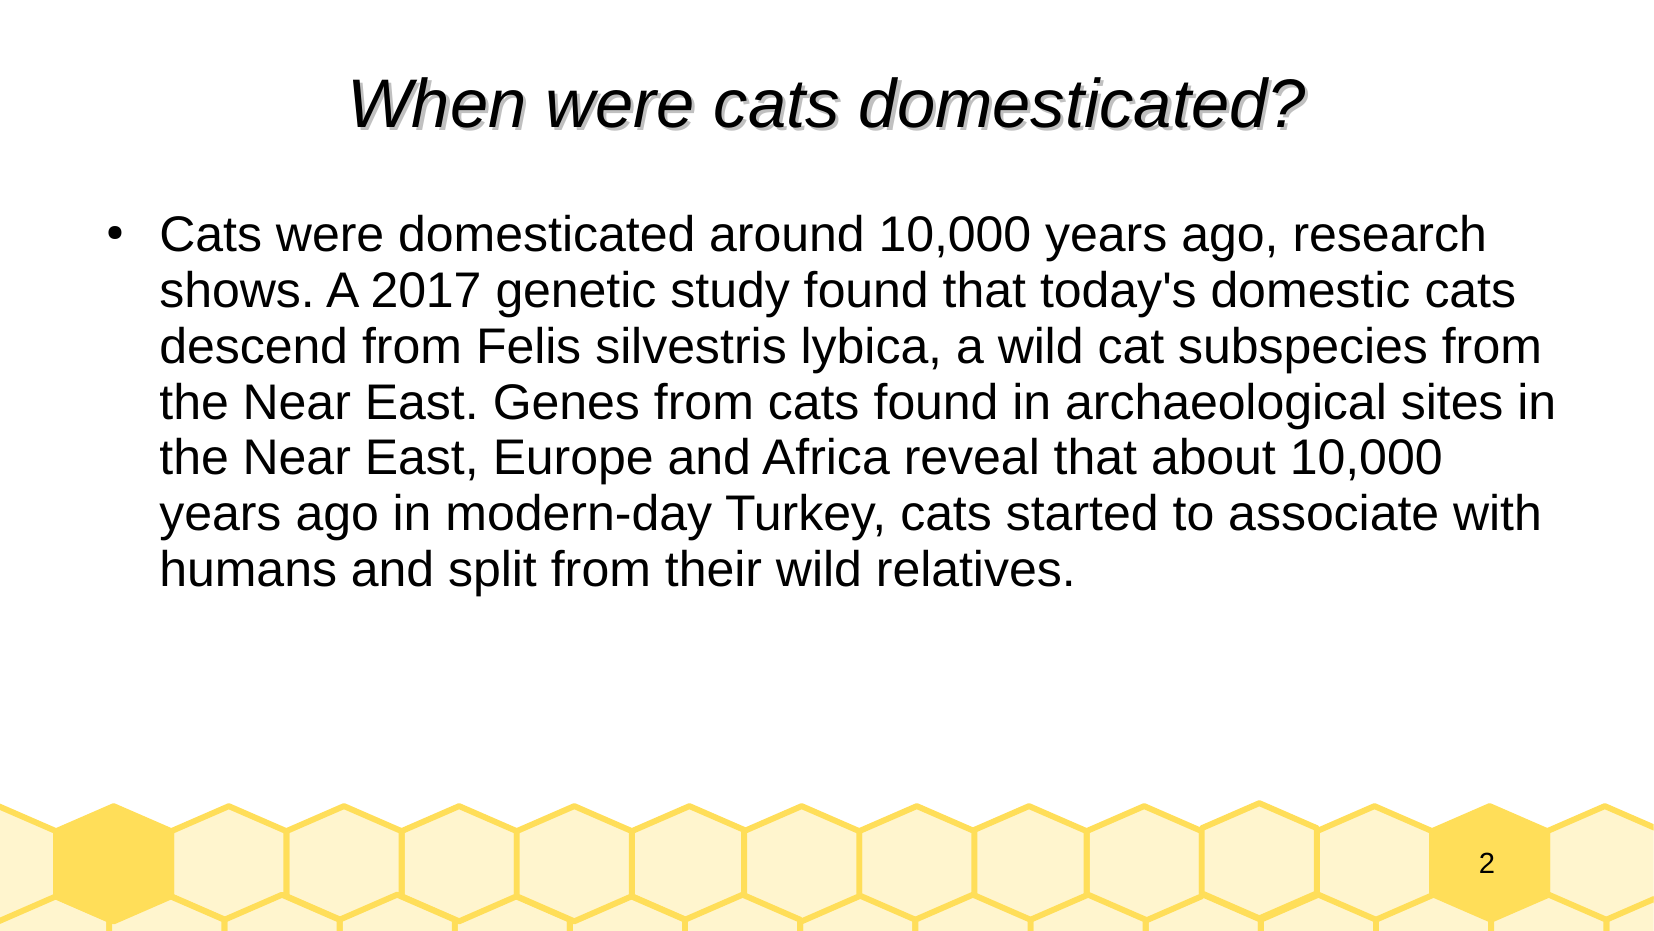

# When were cats domesticated?
Cats were domesticated around 10,000 years ago, research shows. A 2017 genetic study found that today's domestic cats descend from Felis silvestris lybica, a wild cat subspecies from the Near East. Genes from cats found in archaeological sites in the Near East, Europe and Africa reveal that about 10,000 years ago in modern-day Turkey, cats started to associate with humans and split from their wild relatives.